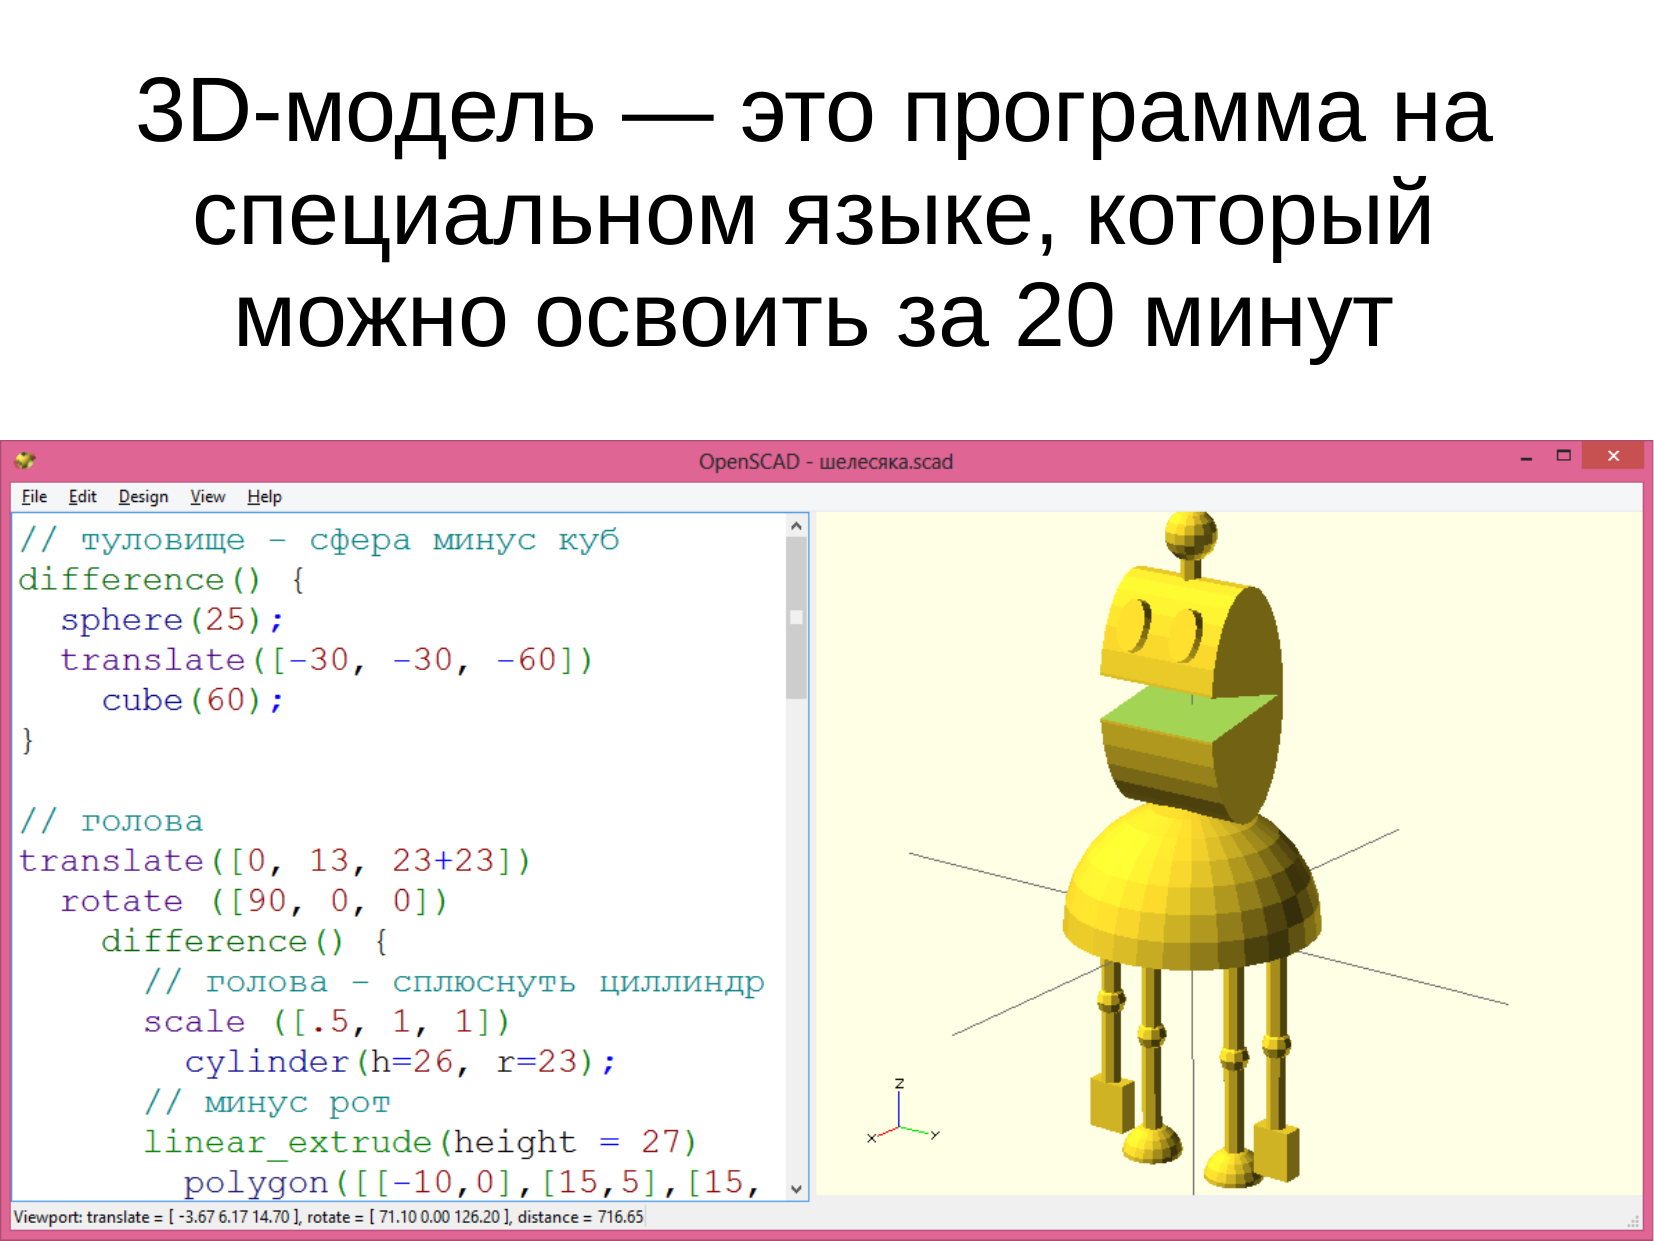

# 3D-модель — это программа на специальном языке, который можно освоить за 20 минут